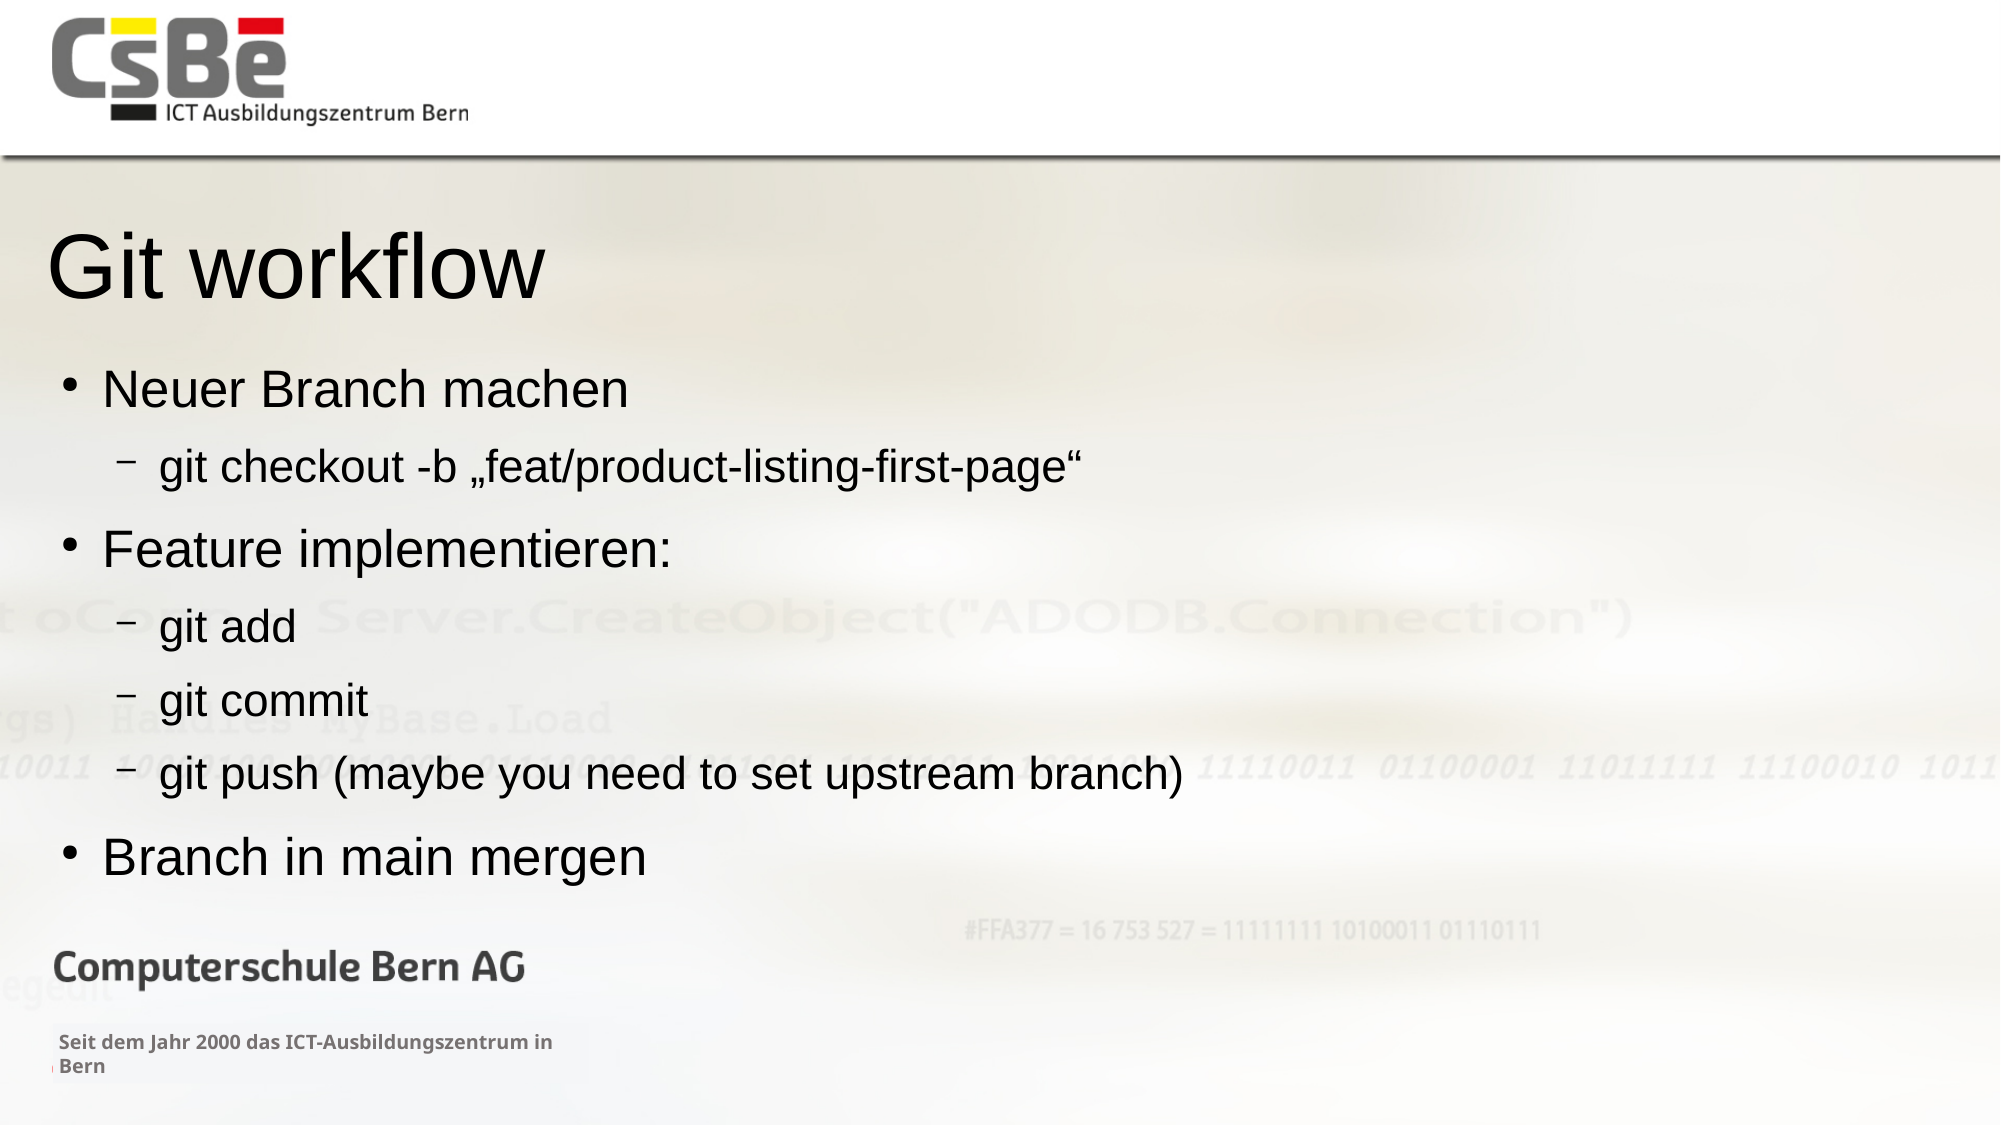

Git workflow
# Neuer Branch machen
git checkout -b „feat/product-listing-first-page“
Feature implementieren:
git add
git commit
git push (maybe you need to set upstream branch)
Branch in main mergen